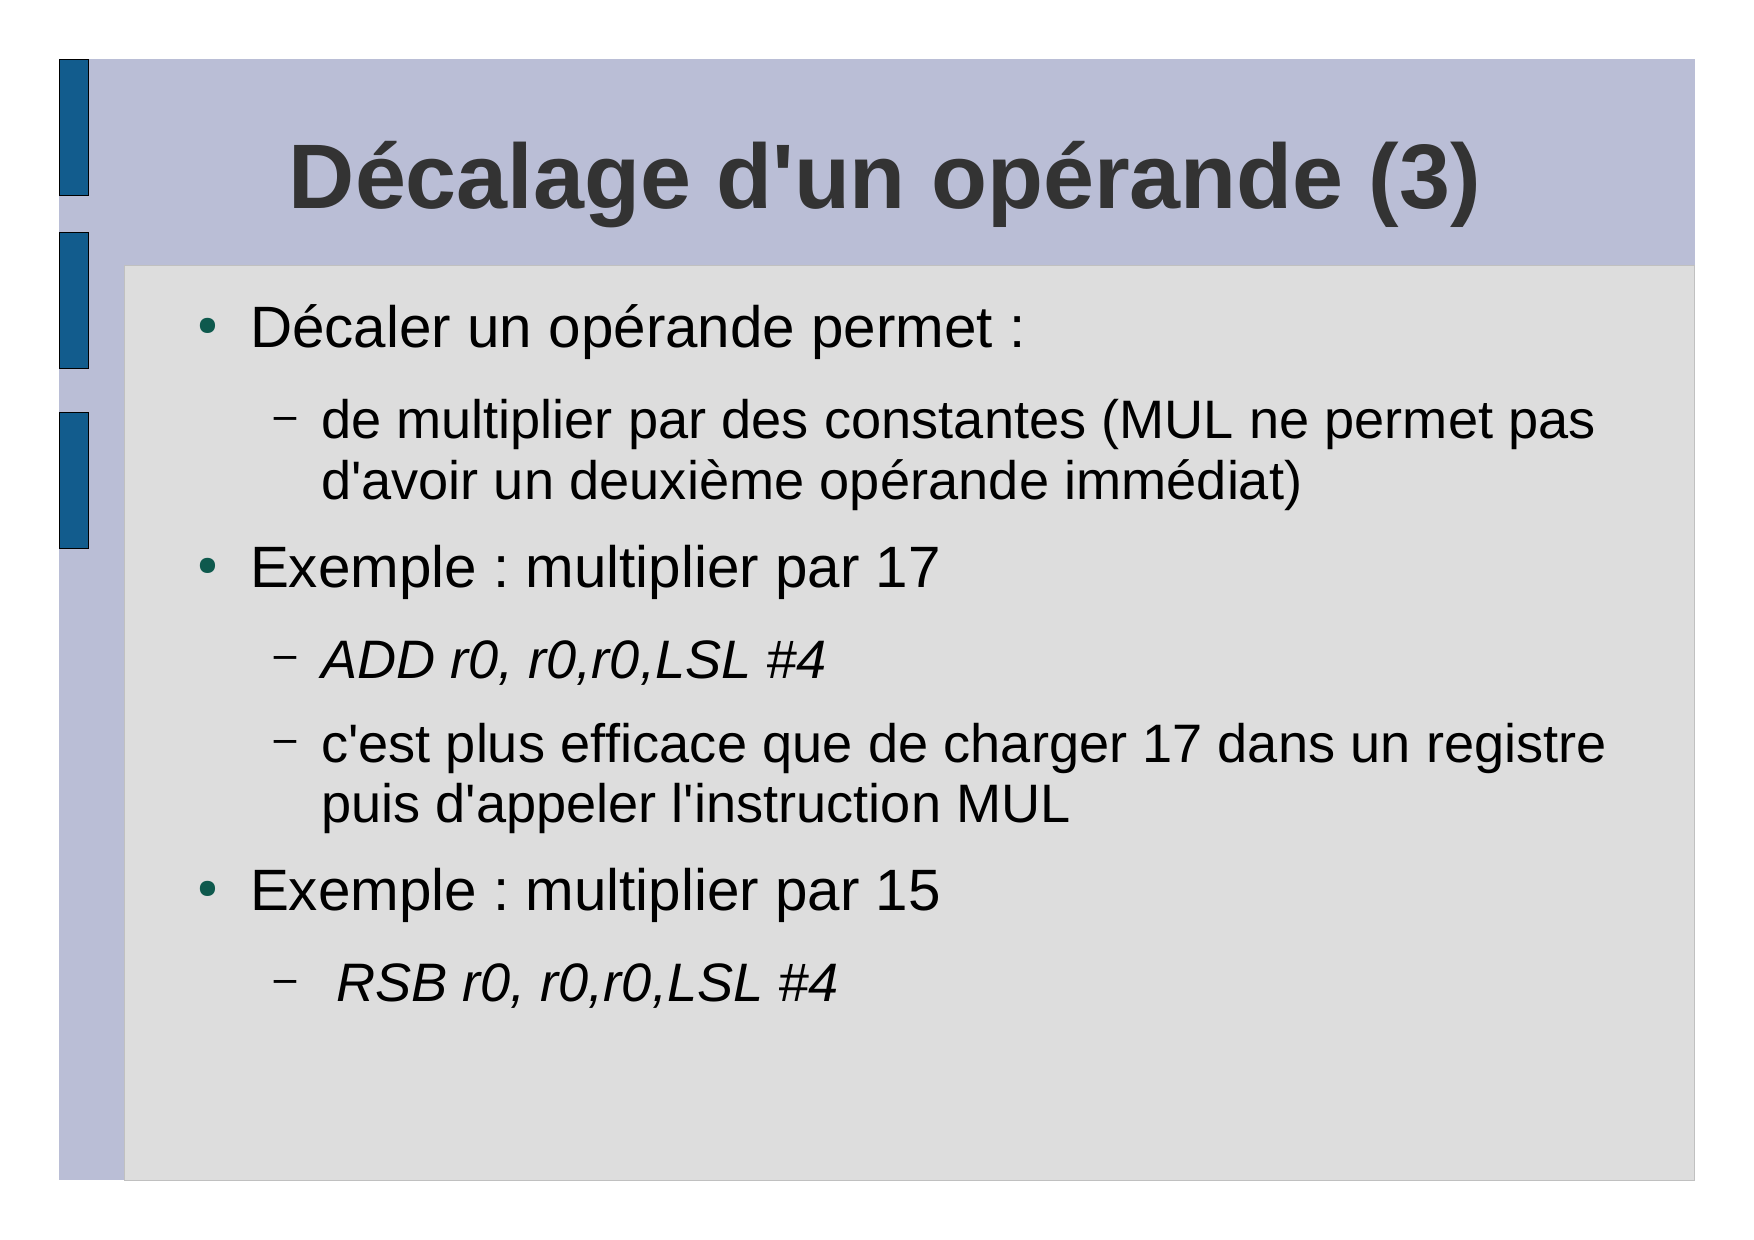

# Décalage d'un opérande (3)
Décaler un opérande permet :
de multiplier par des constantes (MUL ne permet pas d'avoir un deuxième opérande immédiat)
Exemple : multiplier par 17
ADD r0, r0,r0,LSL #4
c'est plus efficace que de charger 17 dans un registre puis d'appeler l'instruction MUL
Exemple : multiplier par 15
 RSB r0, r0,r0,LSL #4